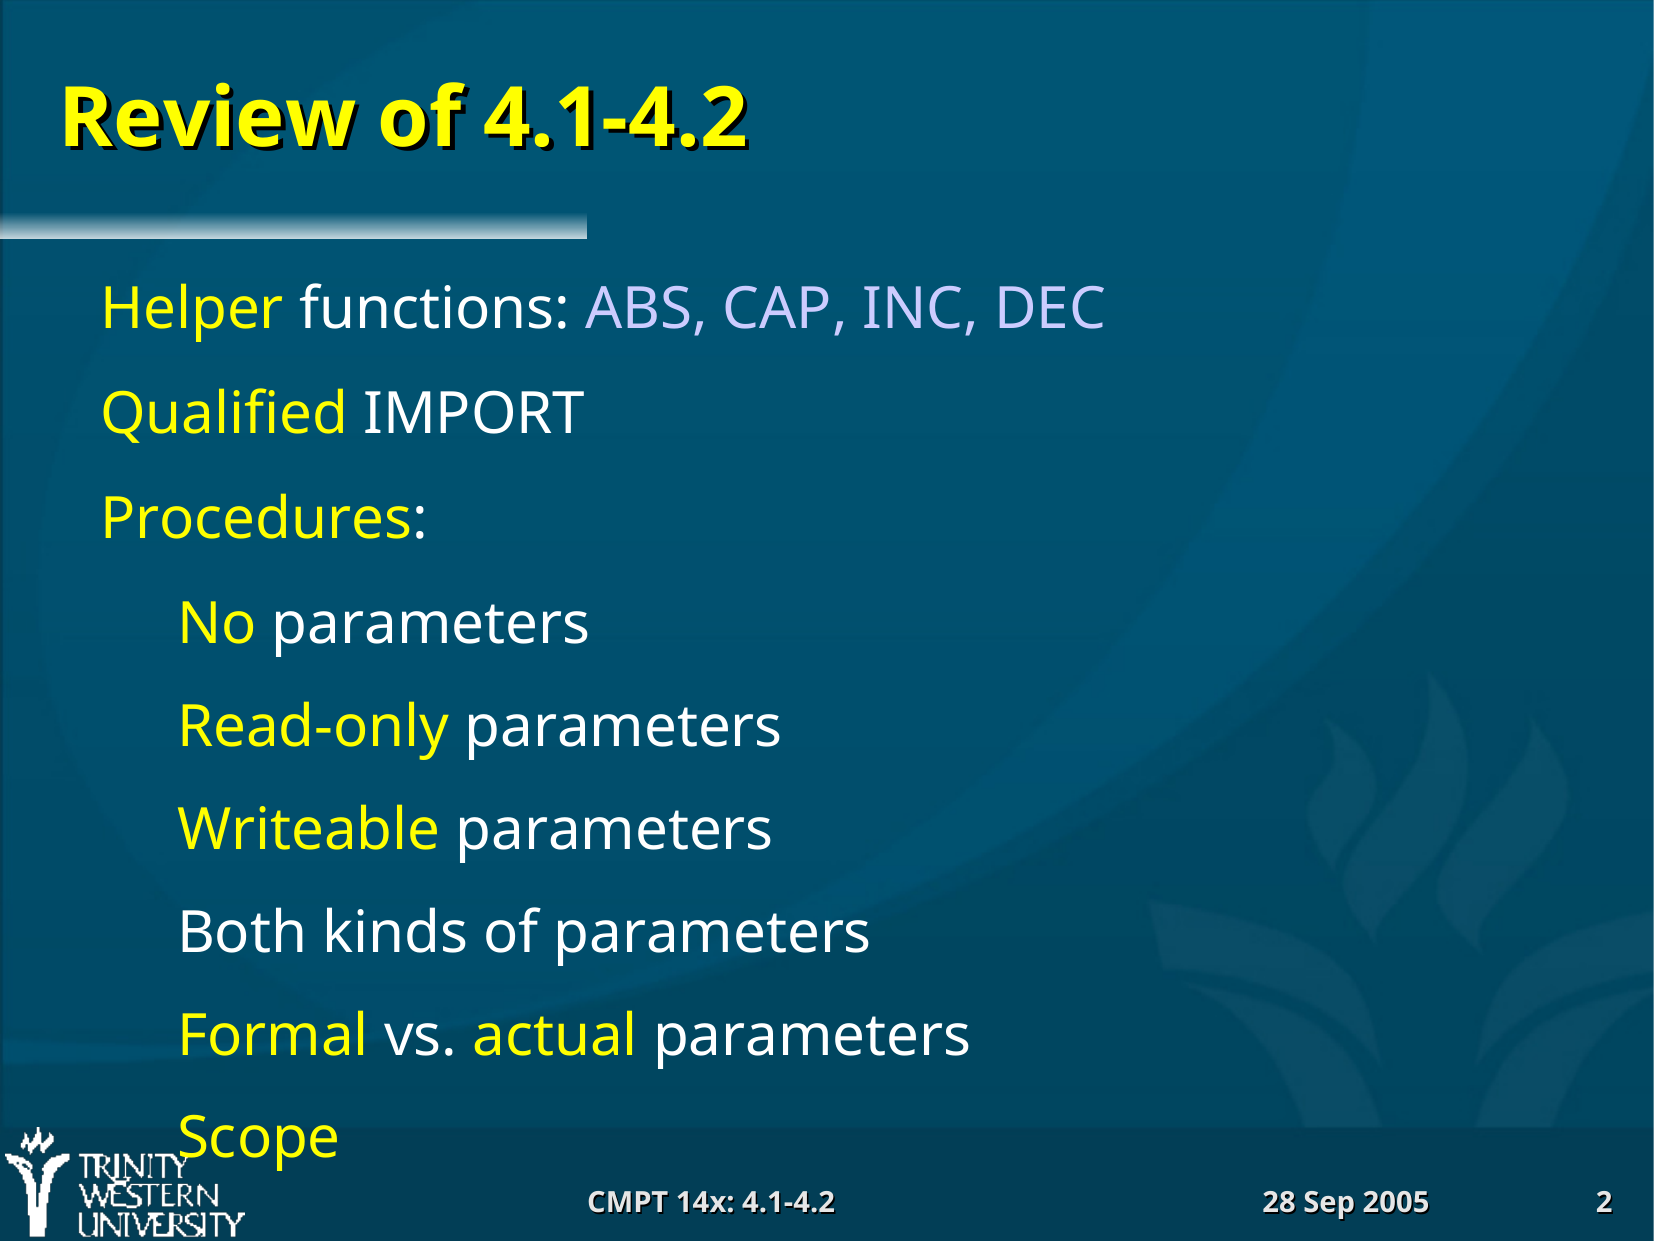

# Review of 4.1-4.2
Helper functions: ABS, CAP, INC, DEC
Qualified IMPORT
Procedures:
No parameters
Read-only parameters
Writeable parameters
Both kinds of parameters
Formal vs. actual parameters
Scope
CMPT 14x: 4.1-4.2
28 Sep 2005
2